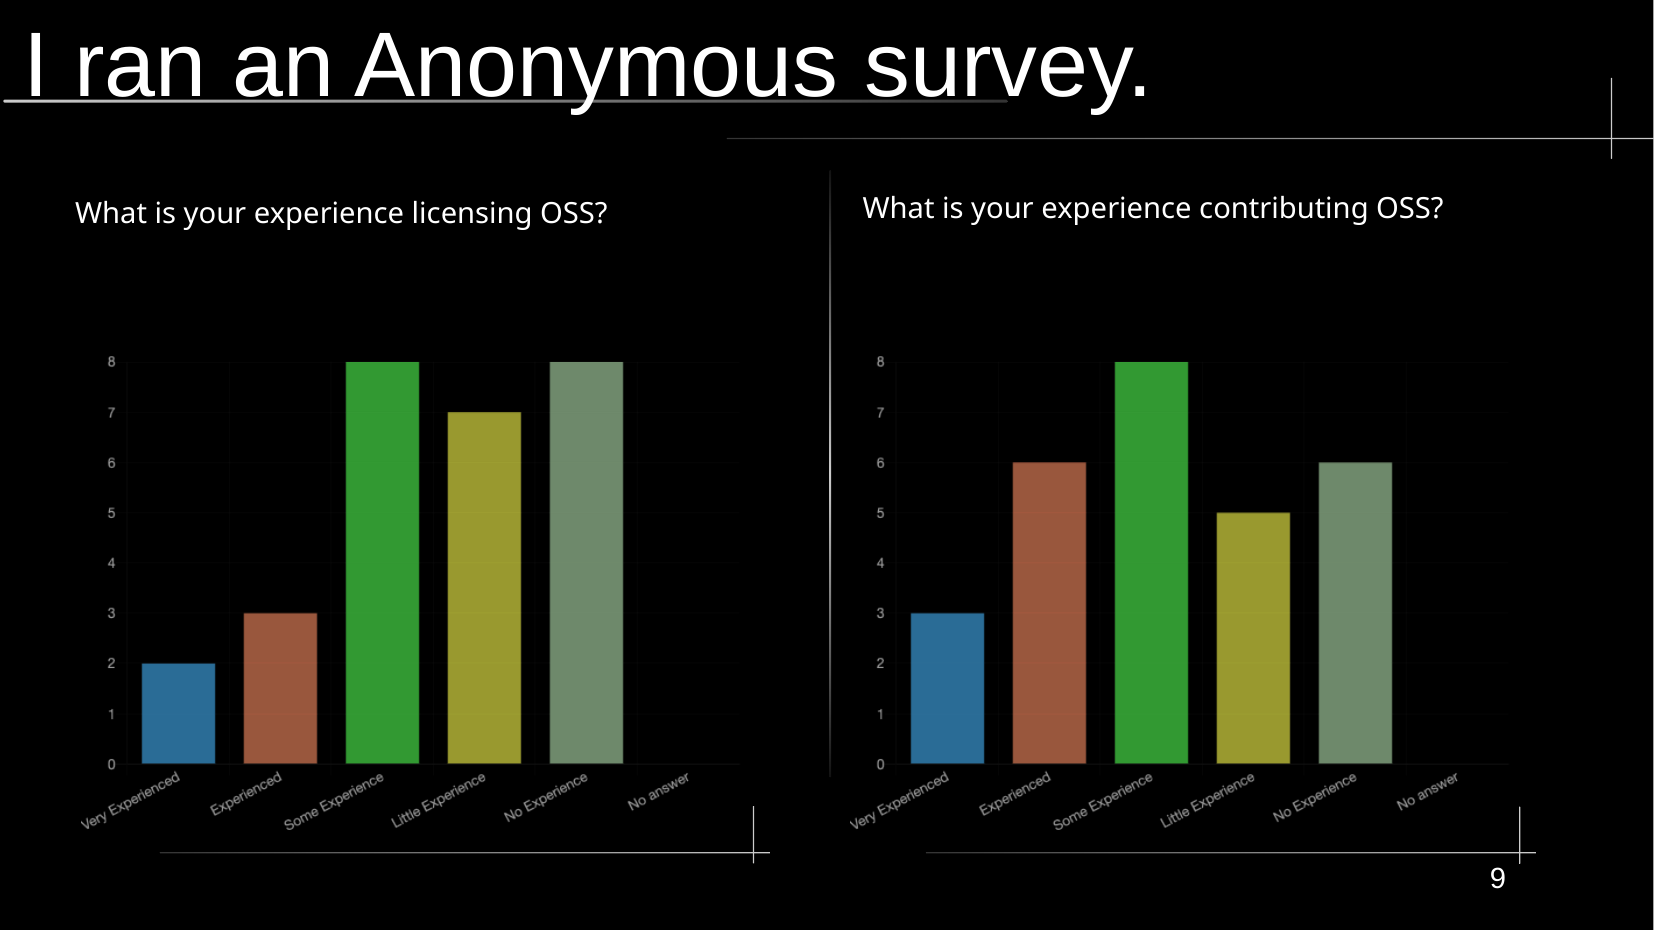

# I ran an Anonymous survey.
What is your experience contributing OSS?
What is your experience licensing OSS?
9